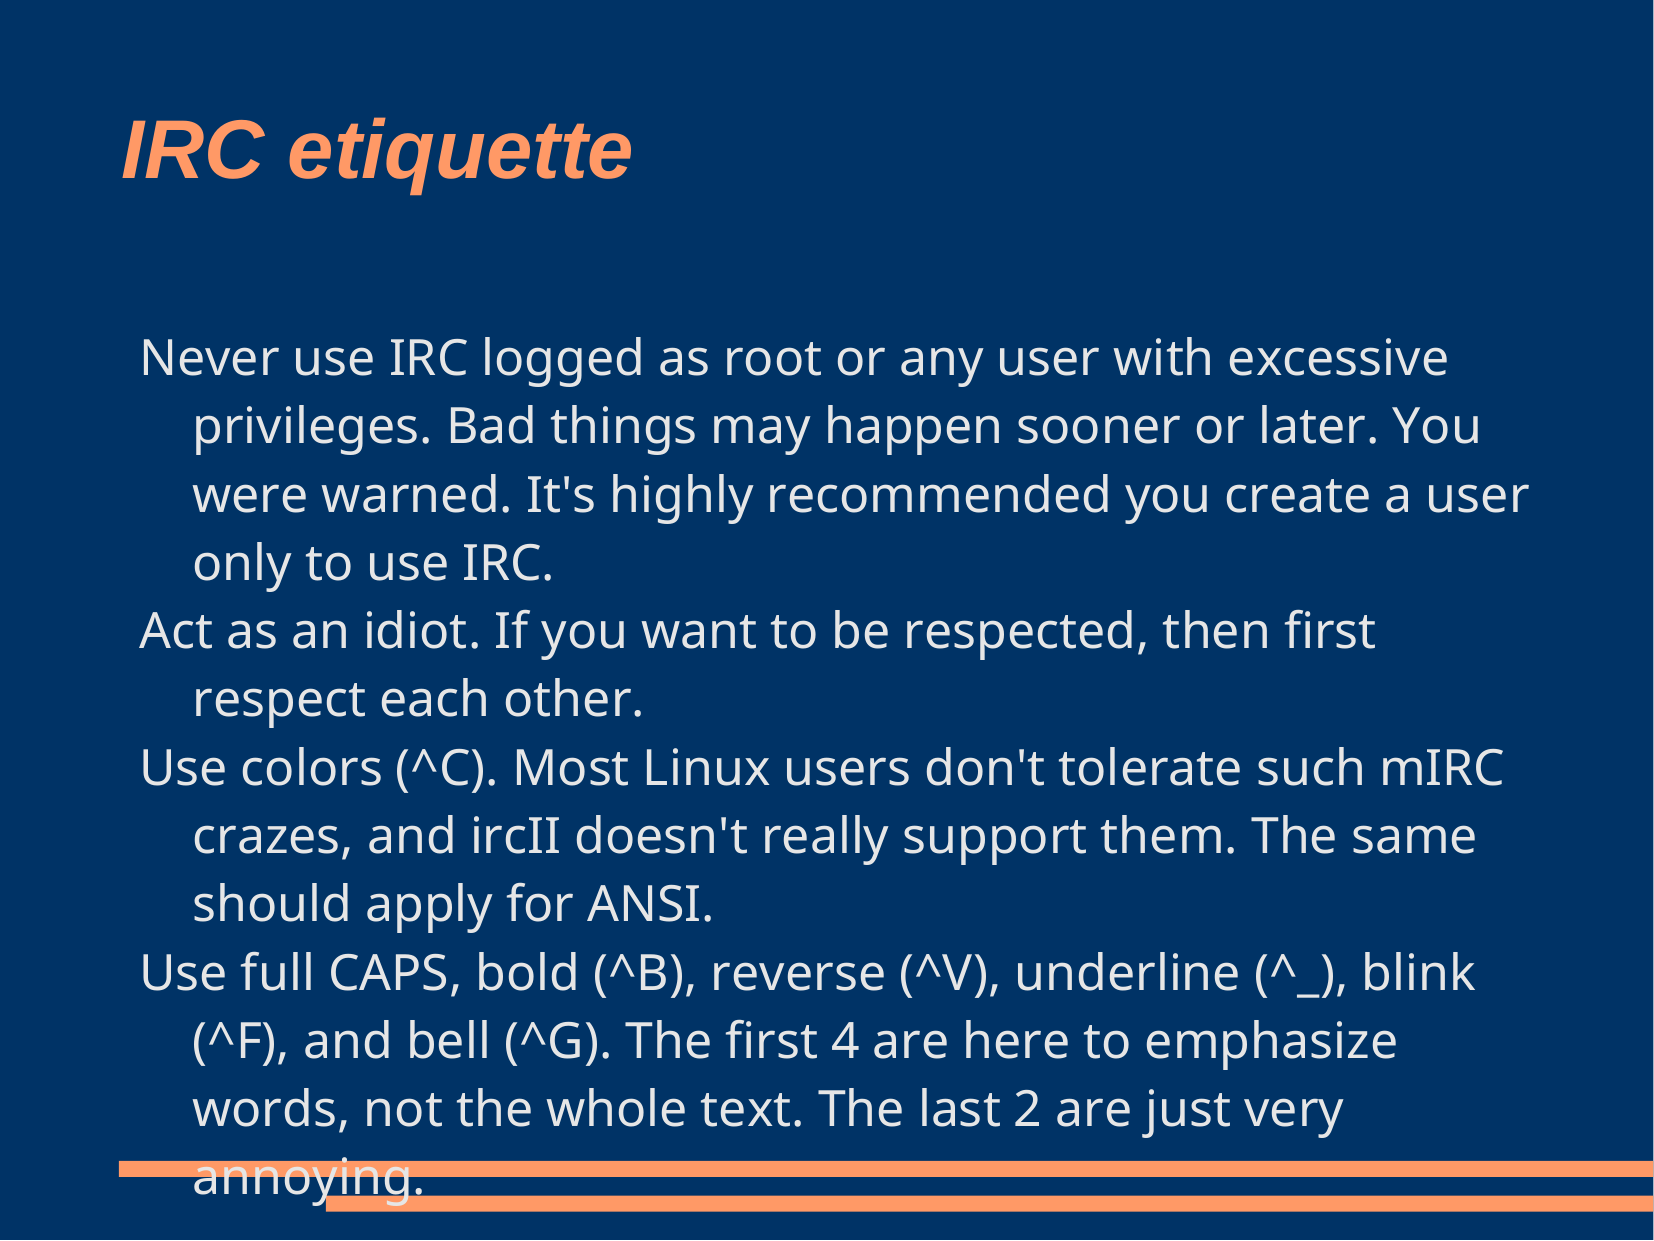

# IRC etiquette
Never use IRC logged as root or any user with excessive privileges. Bad things may happen sooner or later. You were warned. It's highly recommended you create a user only to use IRC.
Act as an idiot. If you want to be respected, then first respect each other.
Use colors (^C). Most Linux users don't tolerate such mIRC crazes, and ircII doesn't really support them. The same should apply for ANSI.
Use full CAPS, bold (^B), reverse (^V), underline (^_), blink (^F), and bell (^G). The first 4 are here to emphasize words, not the whole text. The last 2 are just very annoying.